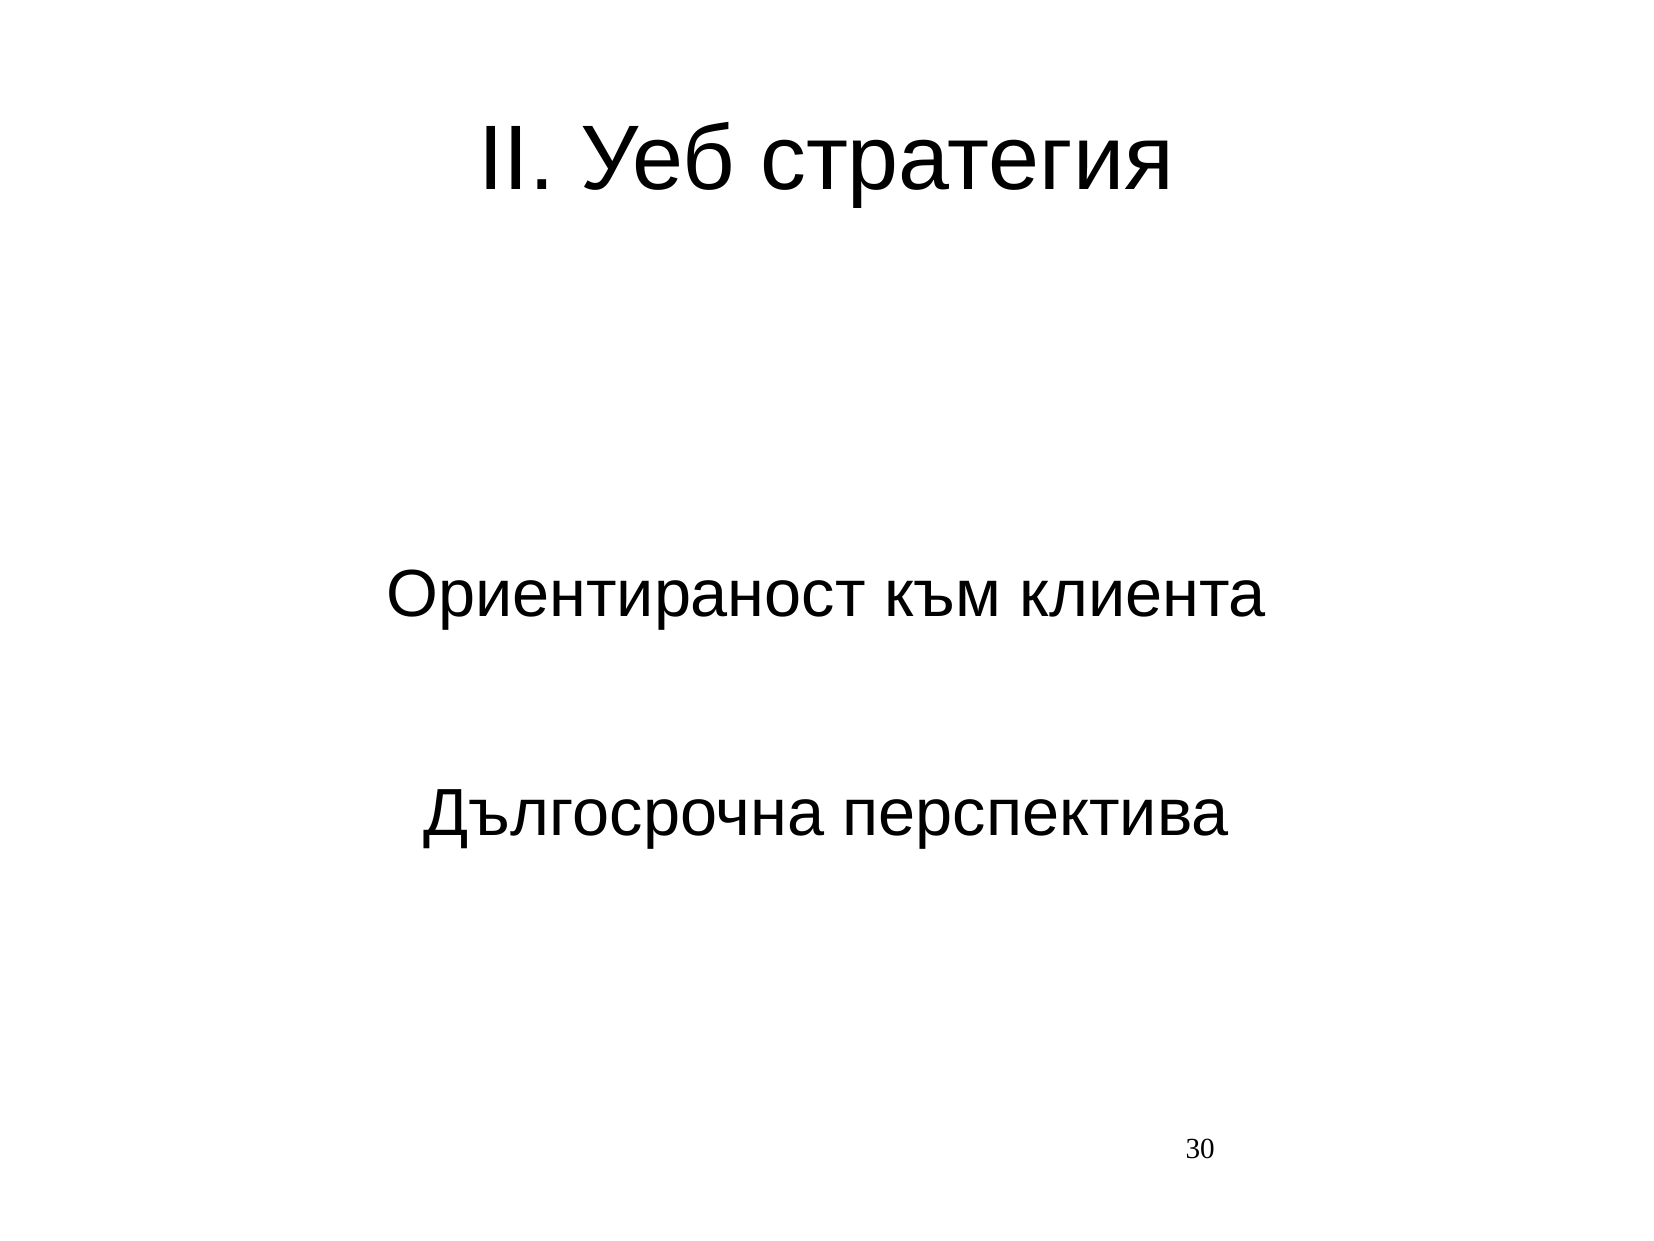

# II. Уеб стратегия
Ориентираност към клиента
Дългосрочна перспектива